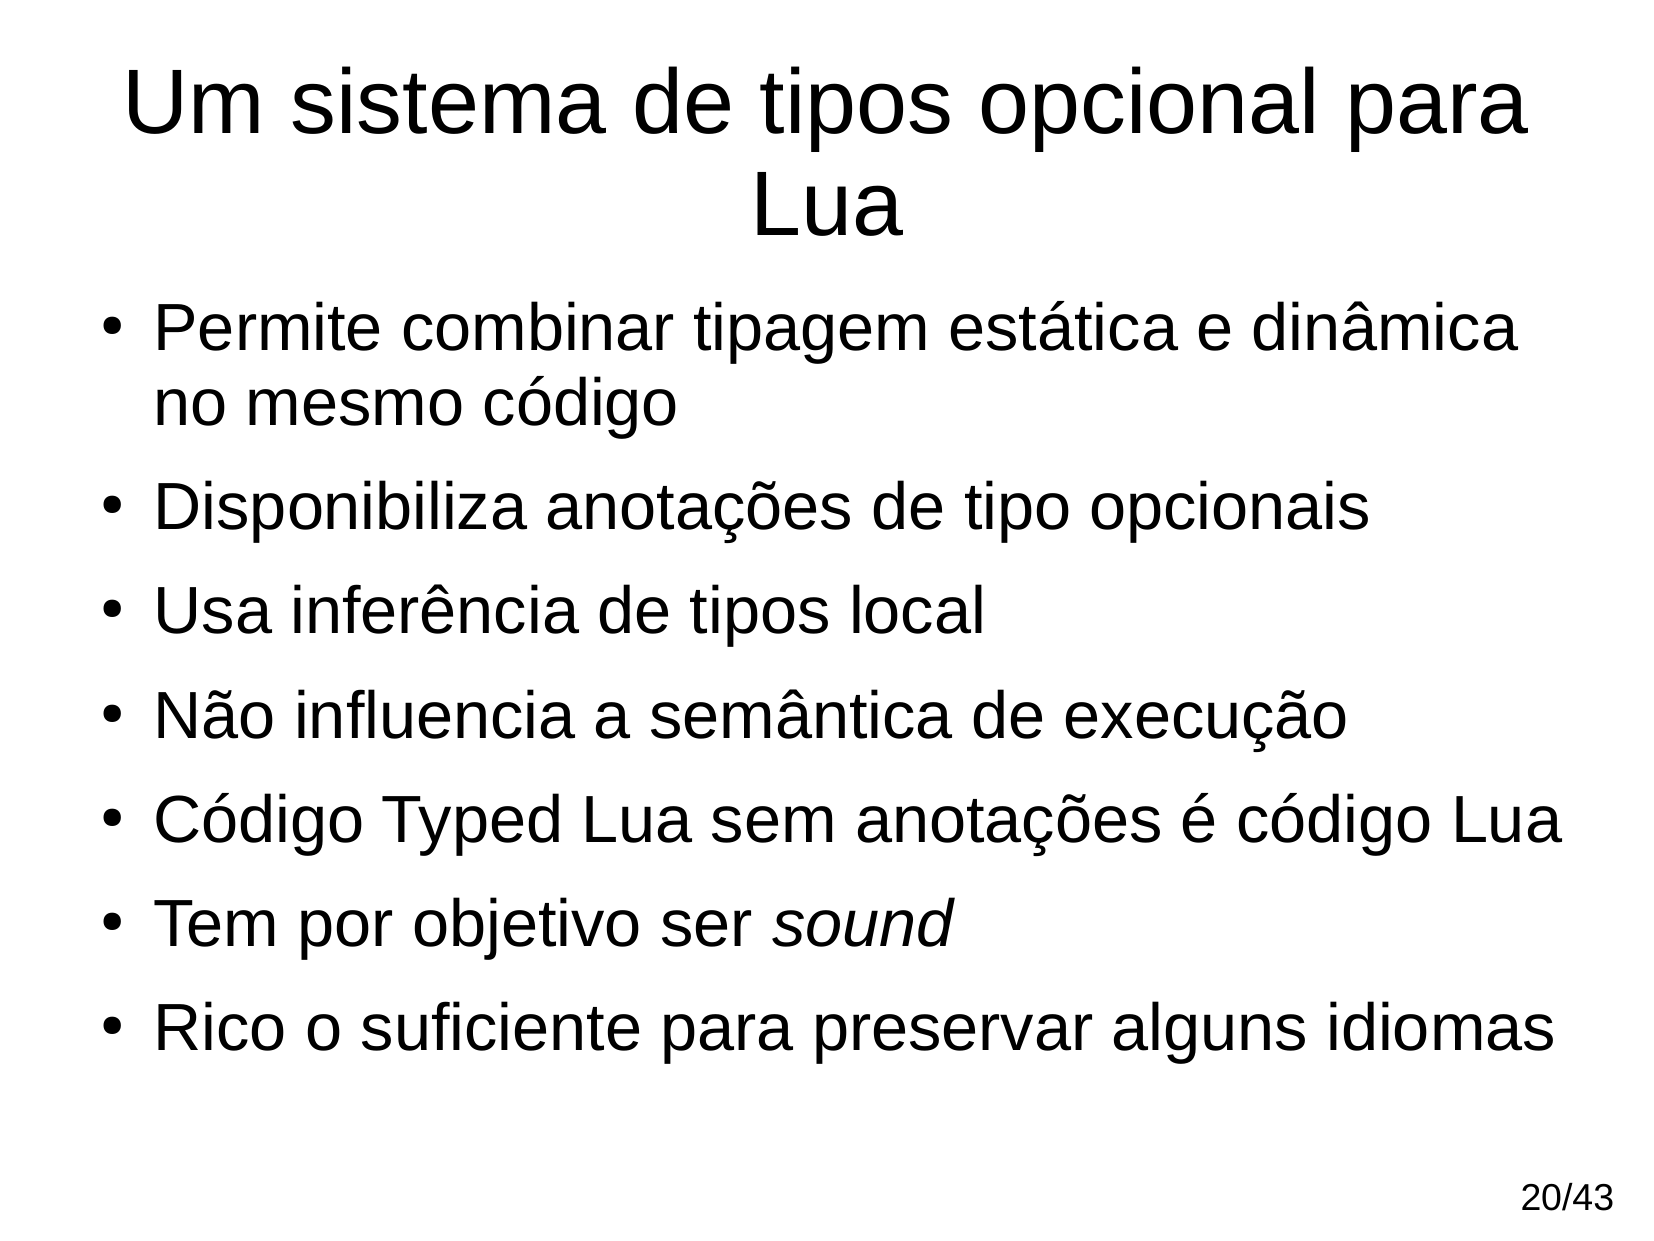

# Um sistema de tipos opcional para Lua
Permite combinar tipagem estática e dinâmica no mesmo código
Disponibiliza anotações de tipo opcionais
Usa inferência de tipos local
Não influencia a semântica de execução
Código Typed Lua sem anotações é código Lua
Tem por objetivo ser sound
Rico o suficiente para preservar alguns idiomas
 20/43